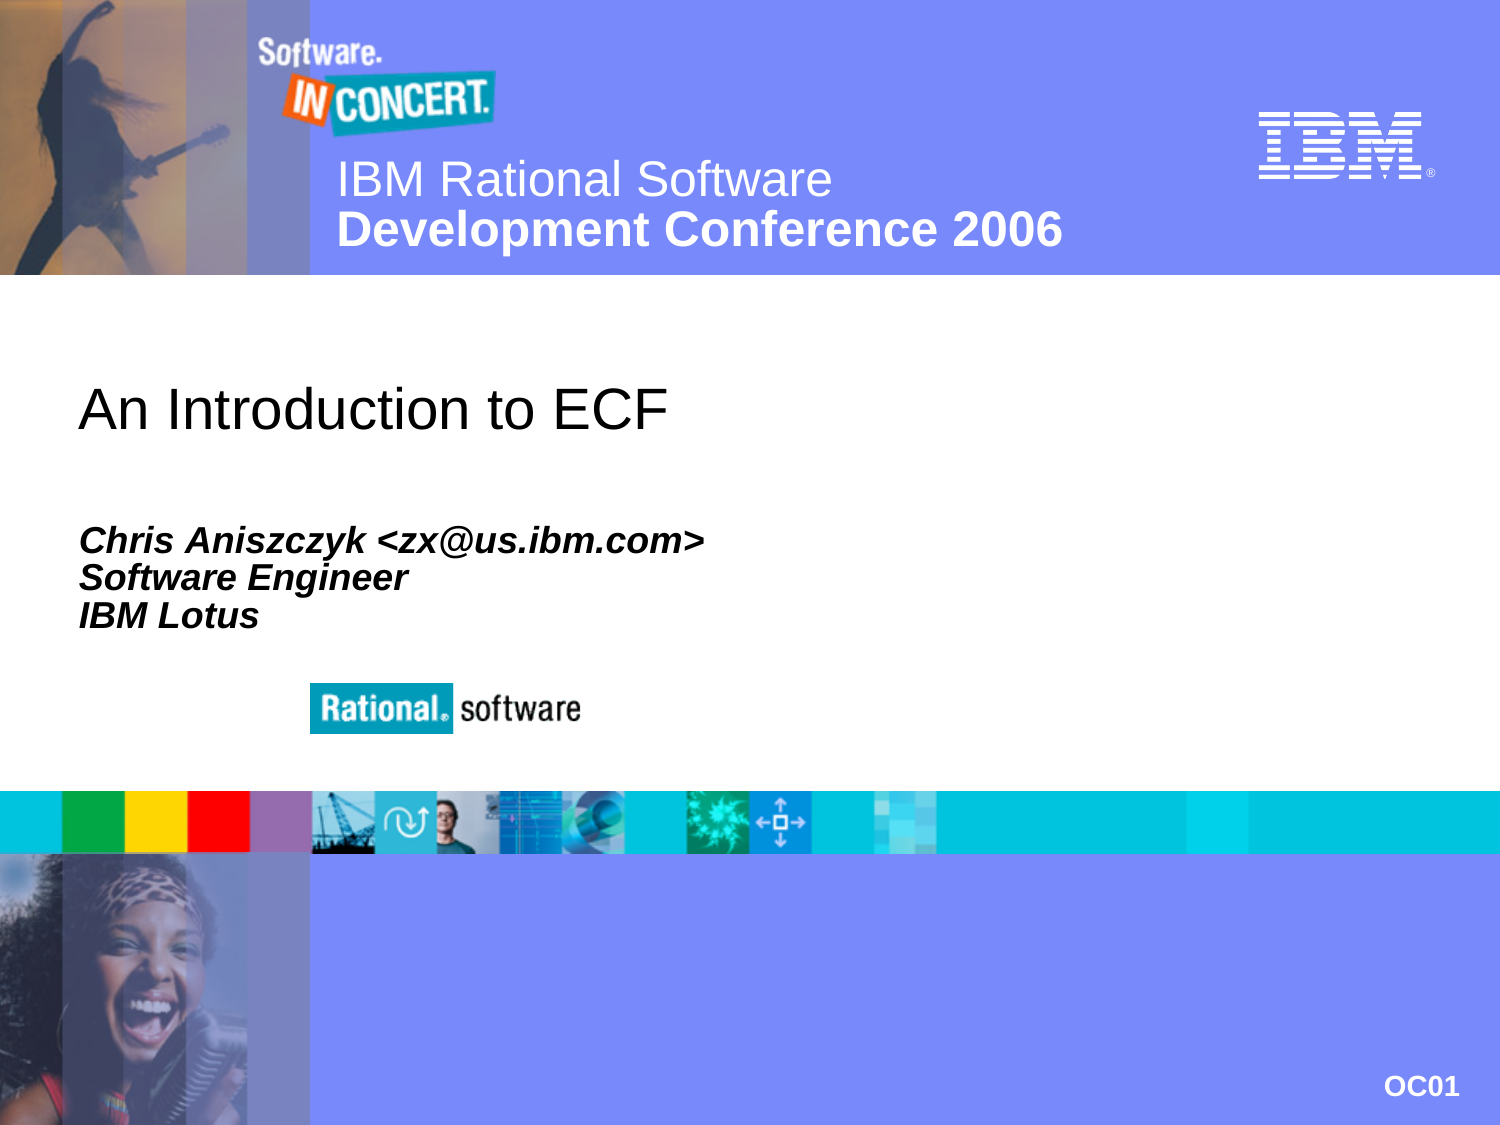

# An Introduction to ECF
Chris Aniszczyk <zx@us.ibm.com>
Software Engineer
IBM Lotus